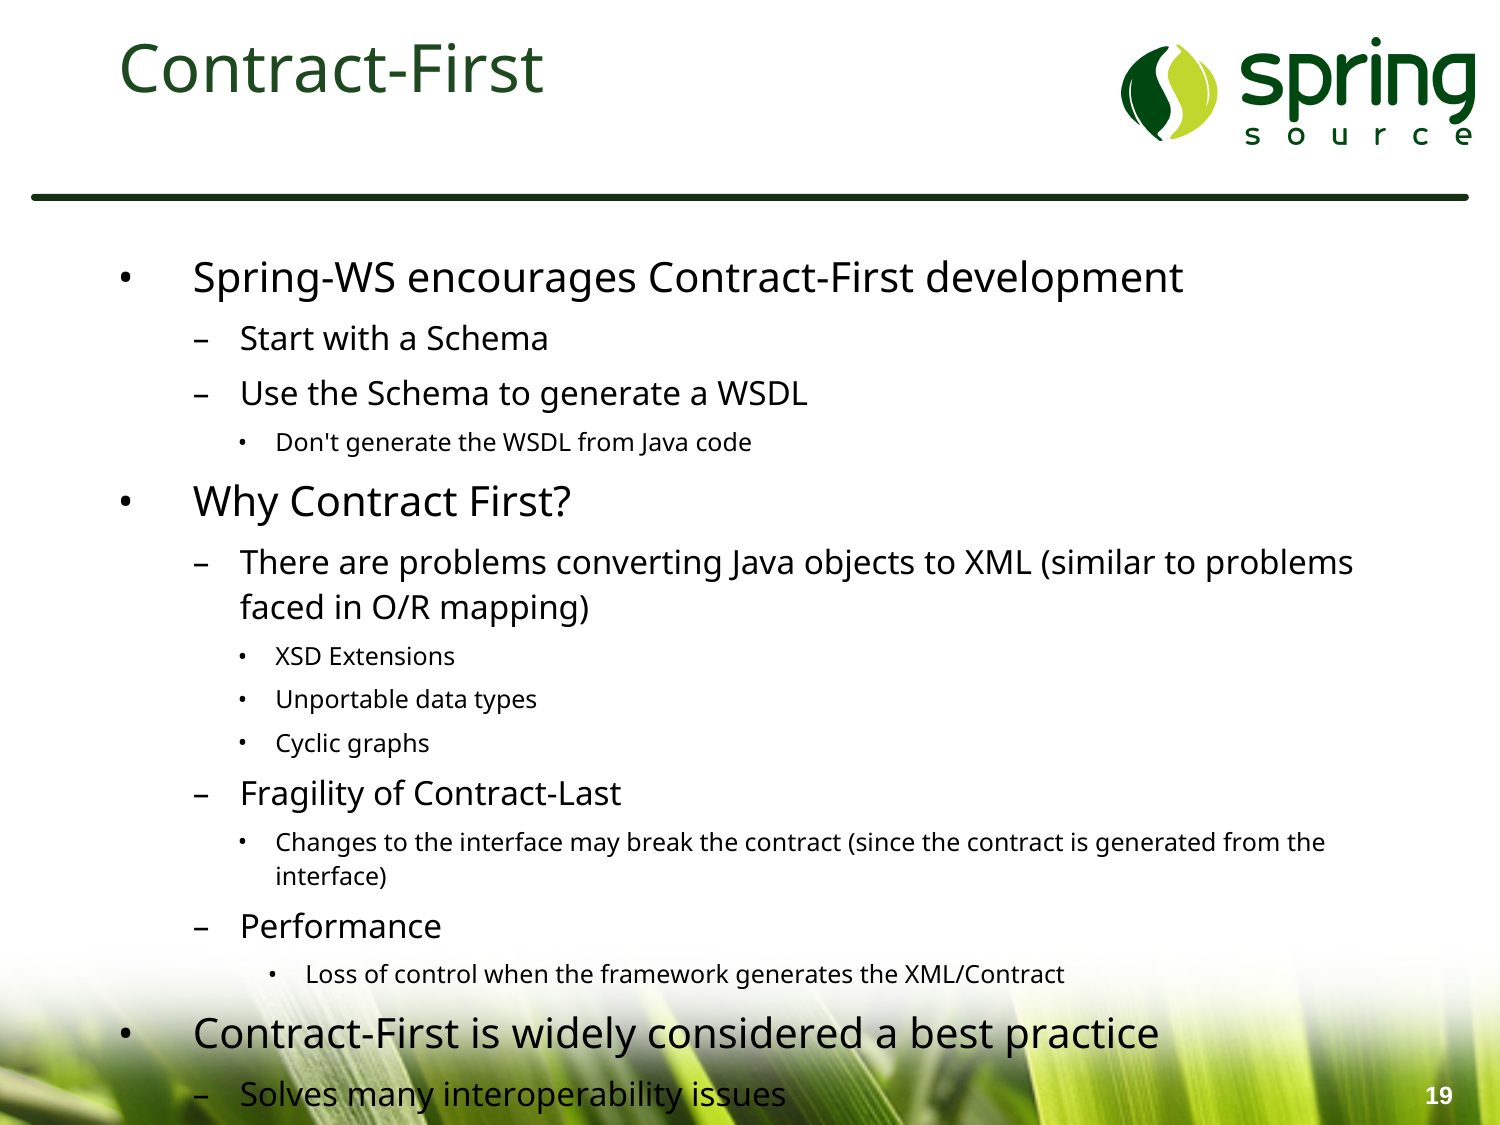

# Contract-First
Spring-WS encourages Contract-First development
Start with a Schema
Use the Schema to generate a WSDL
Don't generate the WSDL from Java code
Why Contract First?
There are problems converting Java objects to XML (similar to problems faced in O/R mapping)
XSD Extensions
Unportable data types
Cyclic graphs
Fragility of Contract-Last
Changes to the interface may break the contract (since the contract is generated from the interface)
Performance
Loss of control when the framework generates the XML/Contract
Contract-First is widely considered a best practice
Solves many interoperability issues